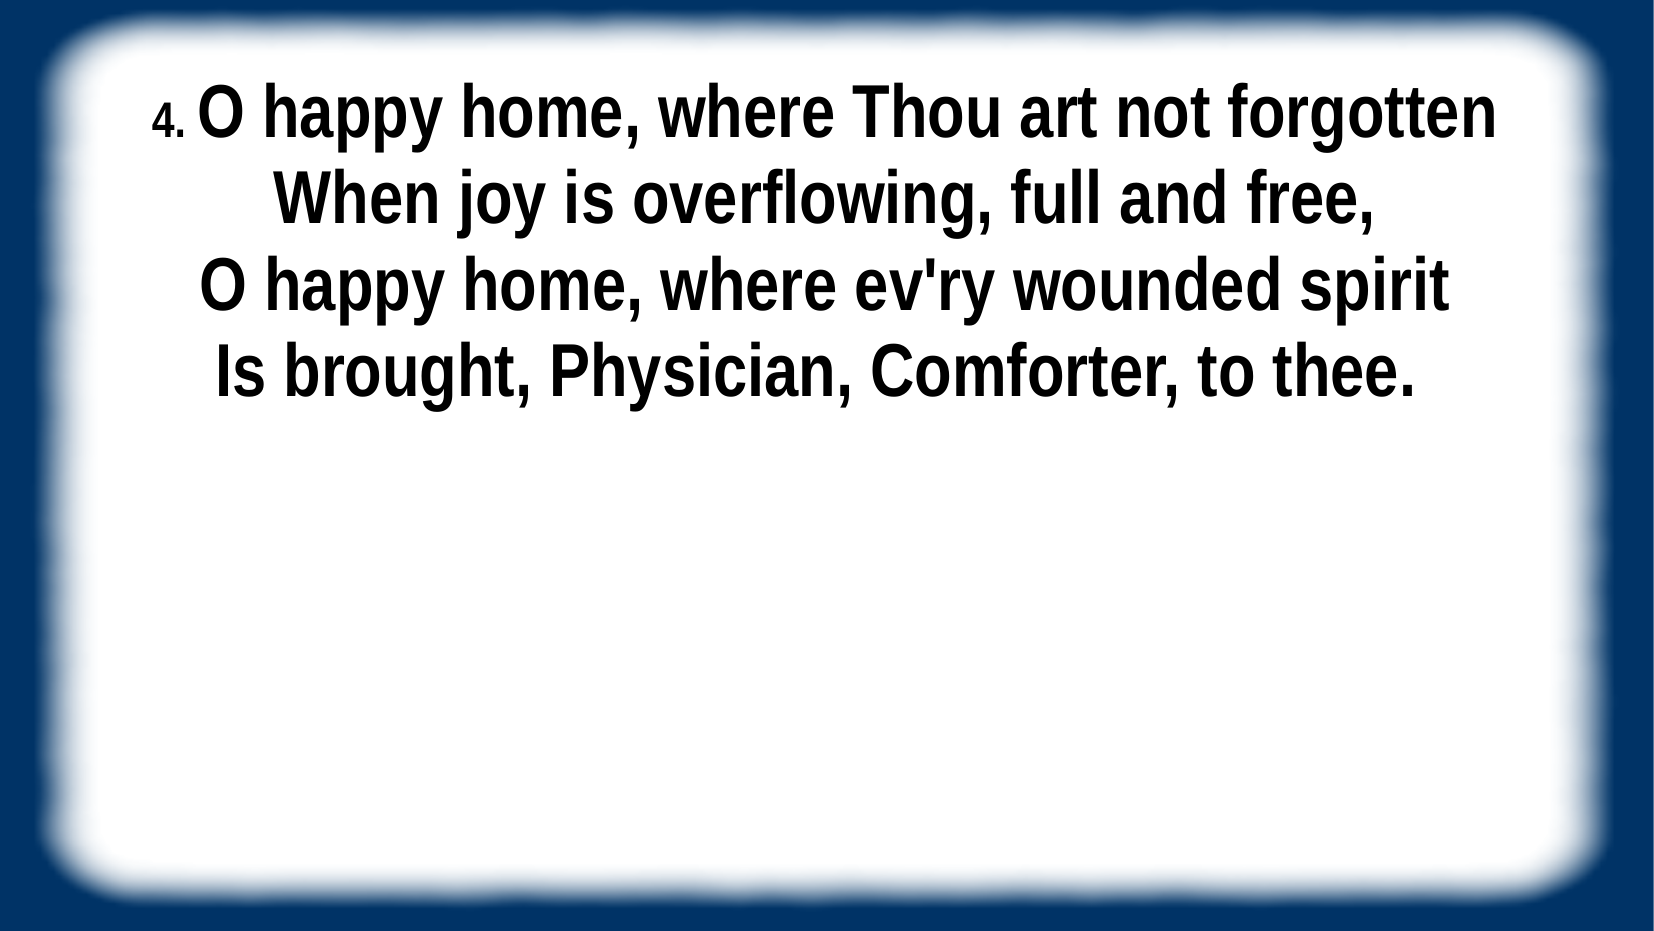

4. O happy home, where Thou art not forgotten
When joy is overflowing, full and free,
O happy home, where ev'ry wounded spirit
Is brought, Physician, Comforter, to thee.